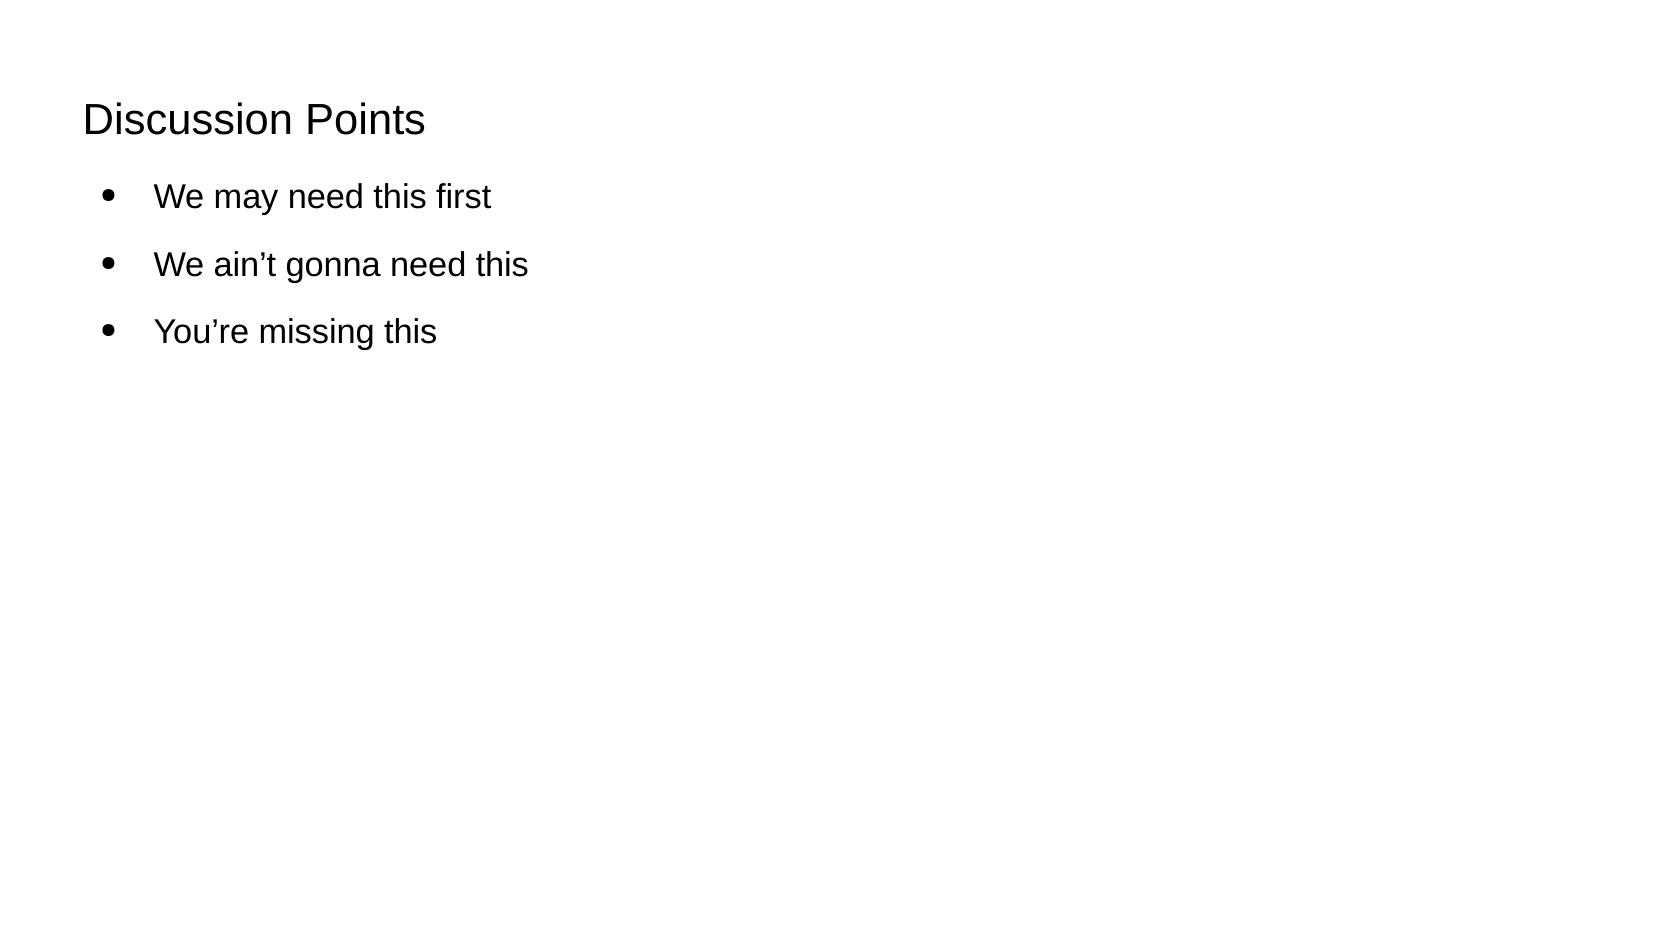

# Discussion Points
We may need this first
We ain’t gonna need this
You’re missing this